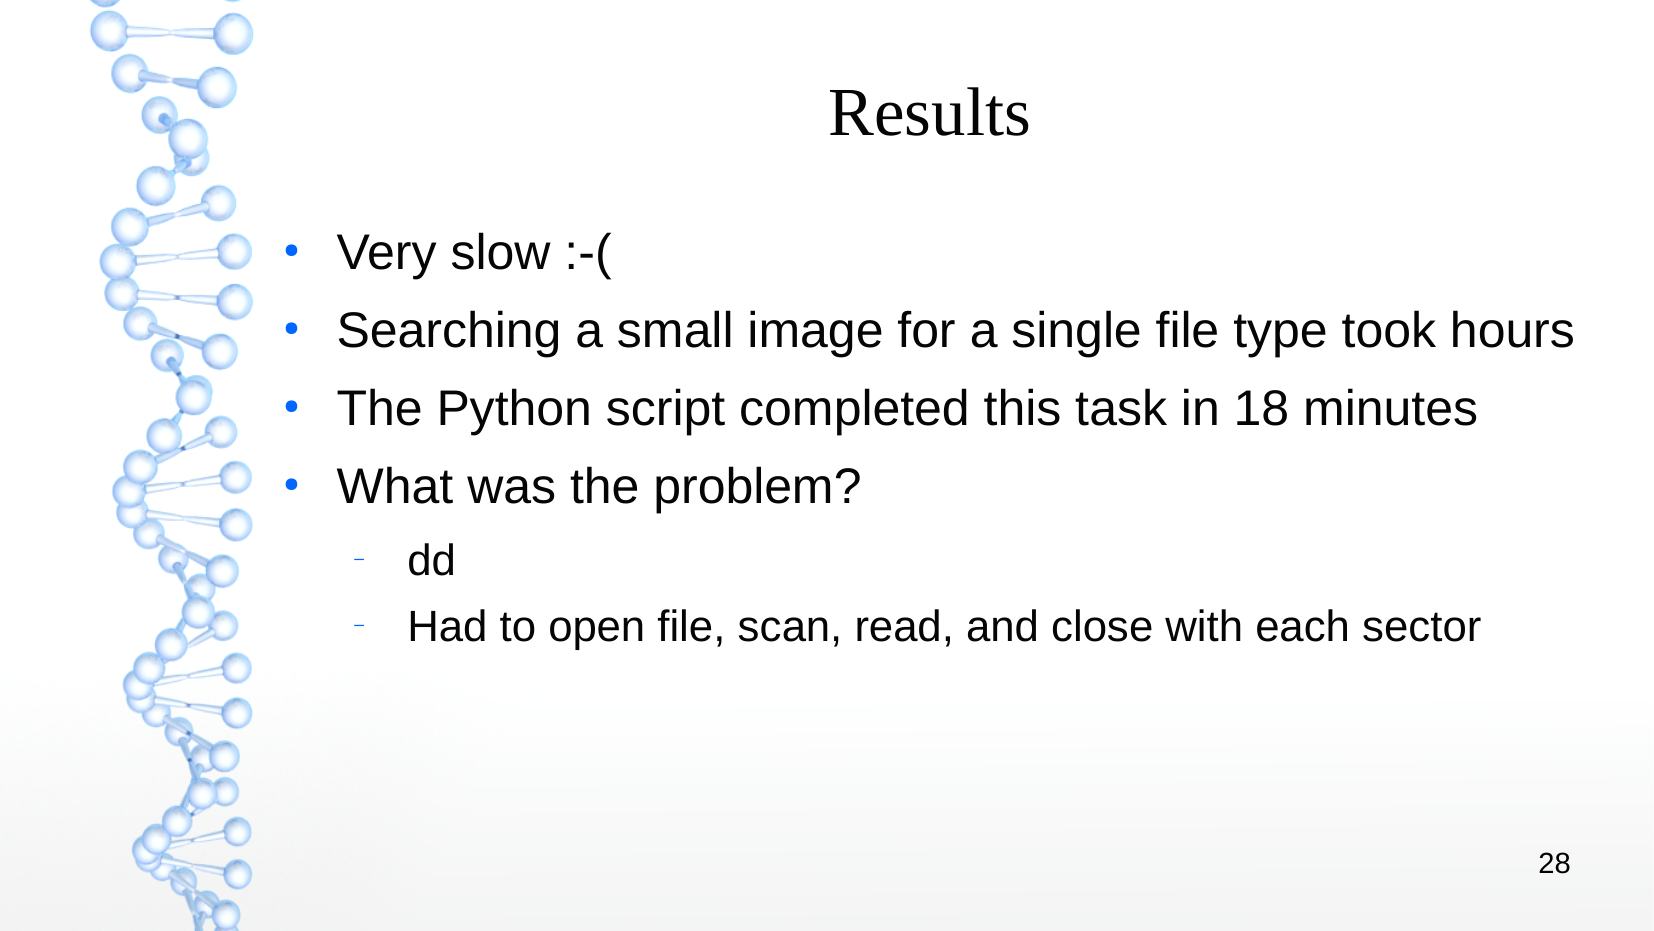

# Results
Very slow :-(
Searching a small image for a single file type took hours
The Python script completed this task in 18 minutes
What was the problem?
dd
Had to open file, scan, read, and close with each sector
28